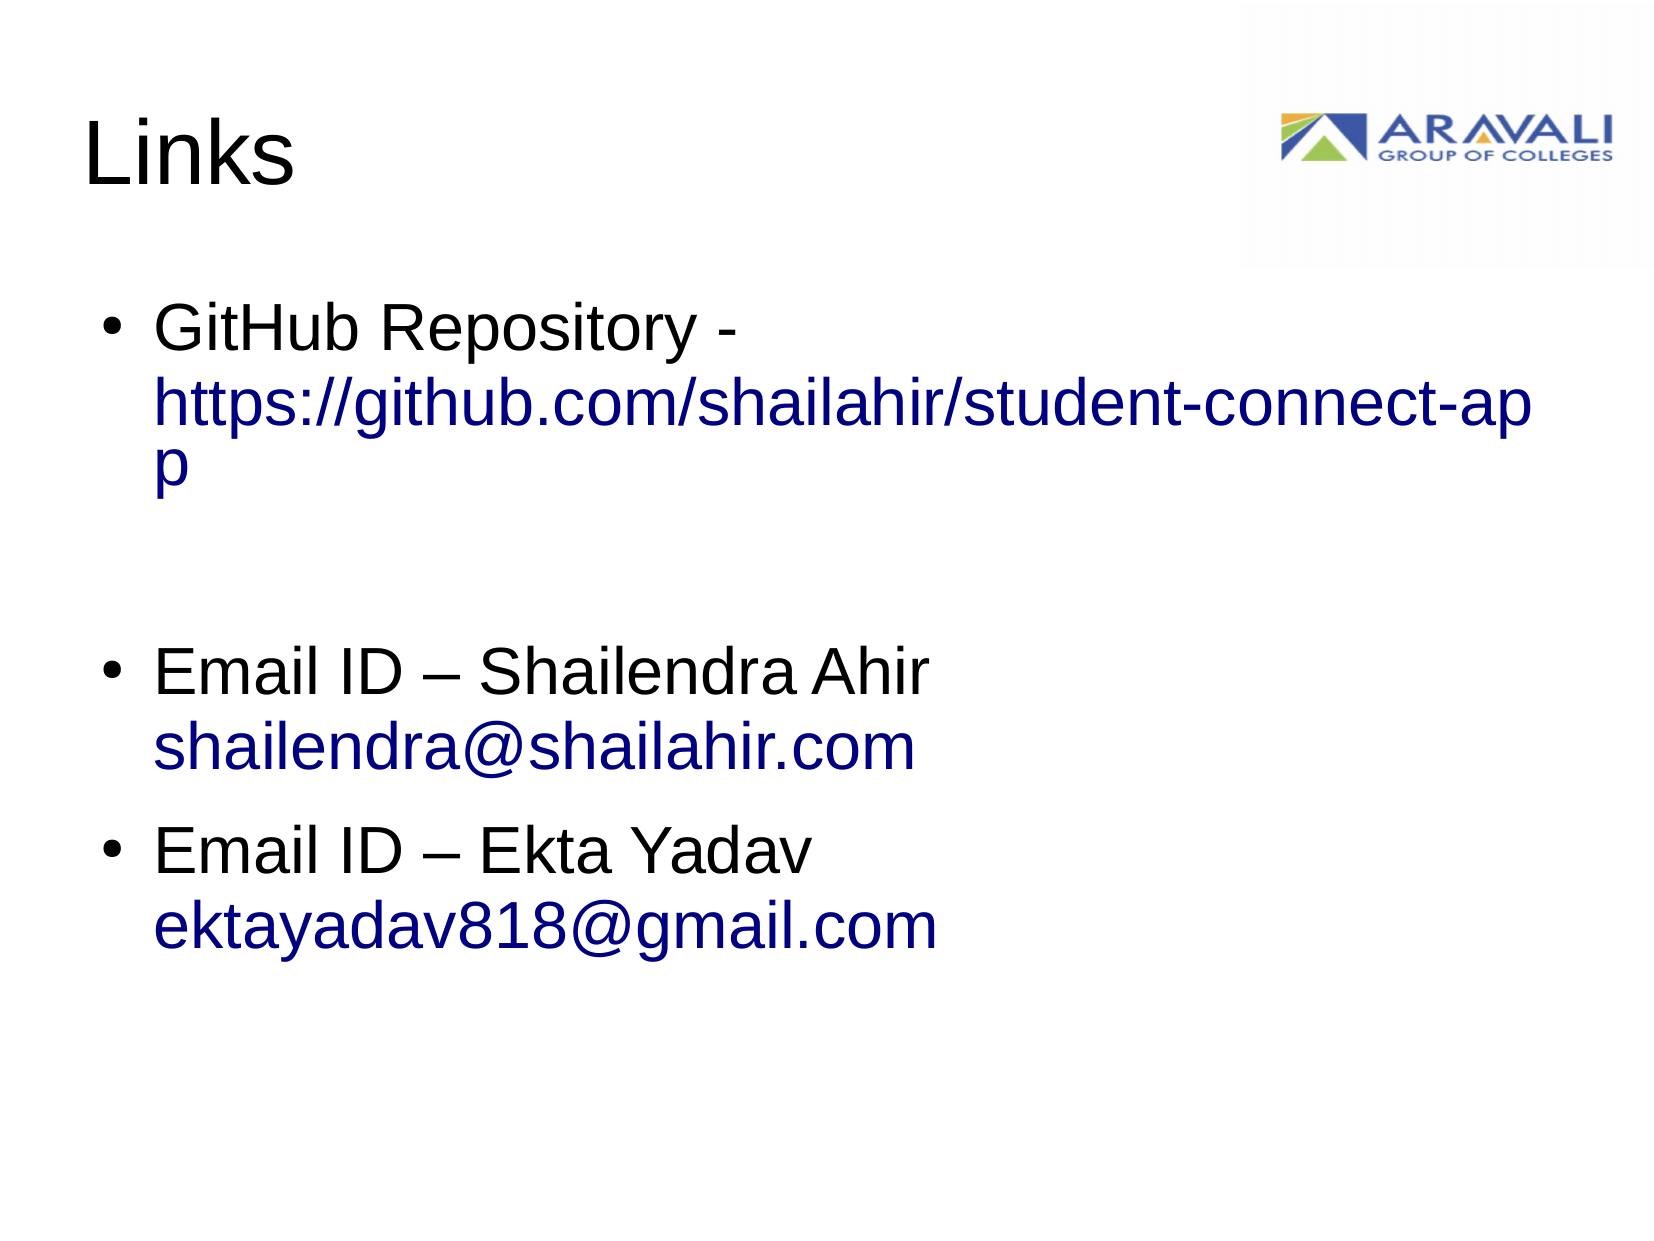

# Links
GitHub Repository - https://github.com/shailahir/student-connect-app
Email ID – Shailendra Ahirshailendra@shailahir.com
Email ID – Ekta Yadav ektayadav818@gmail.com